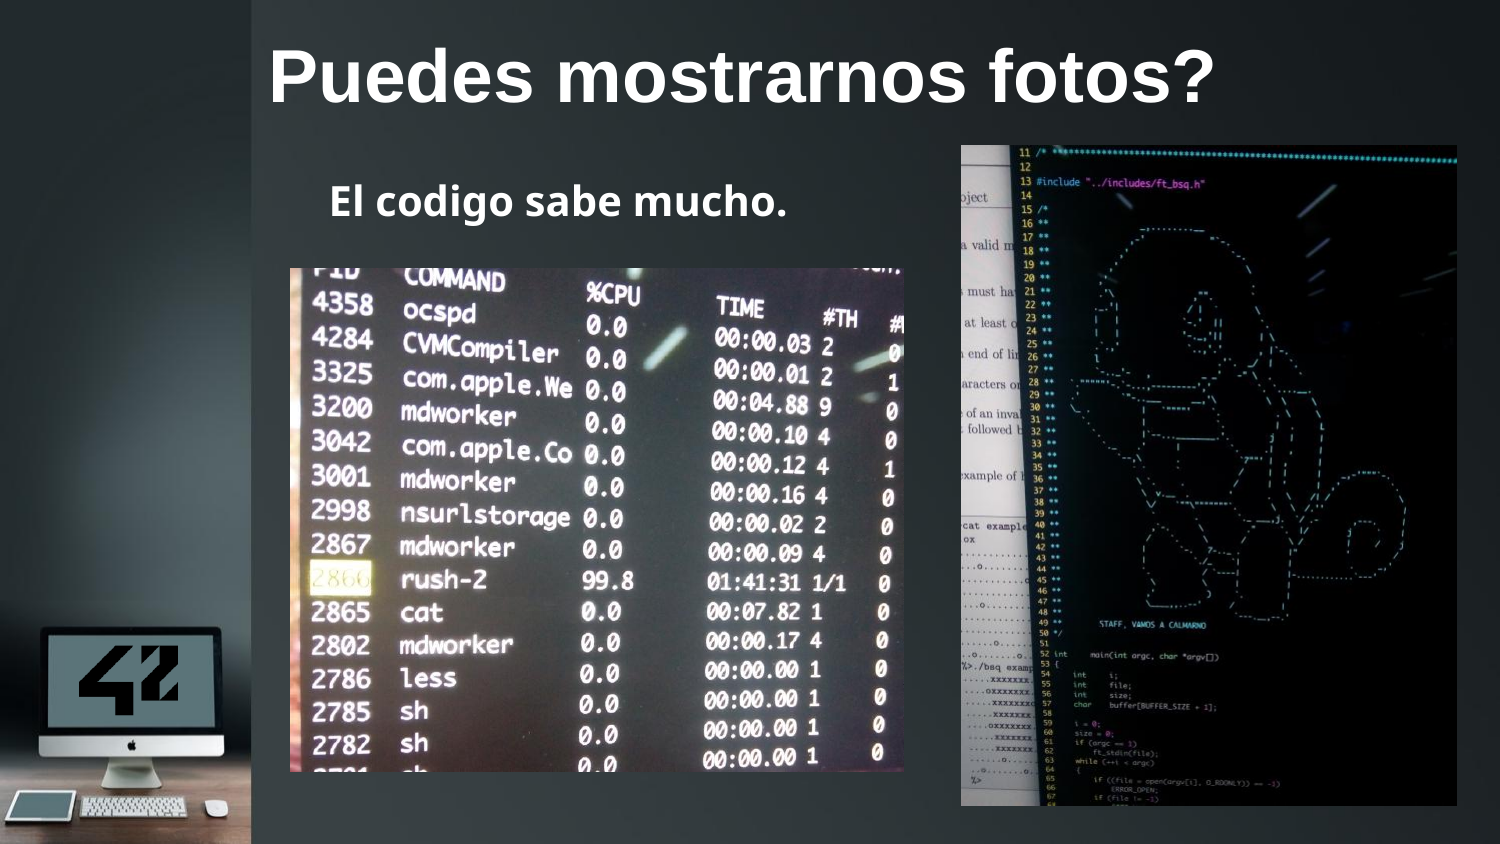

# Puedes mostrarnos fotos?
El codigo sabe mucho.